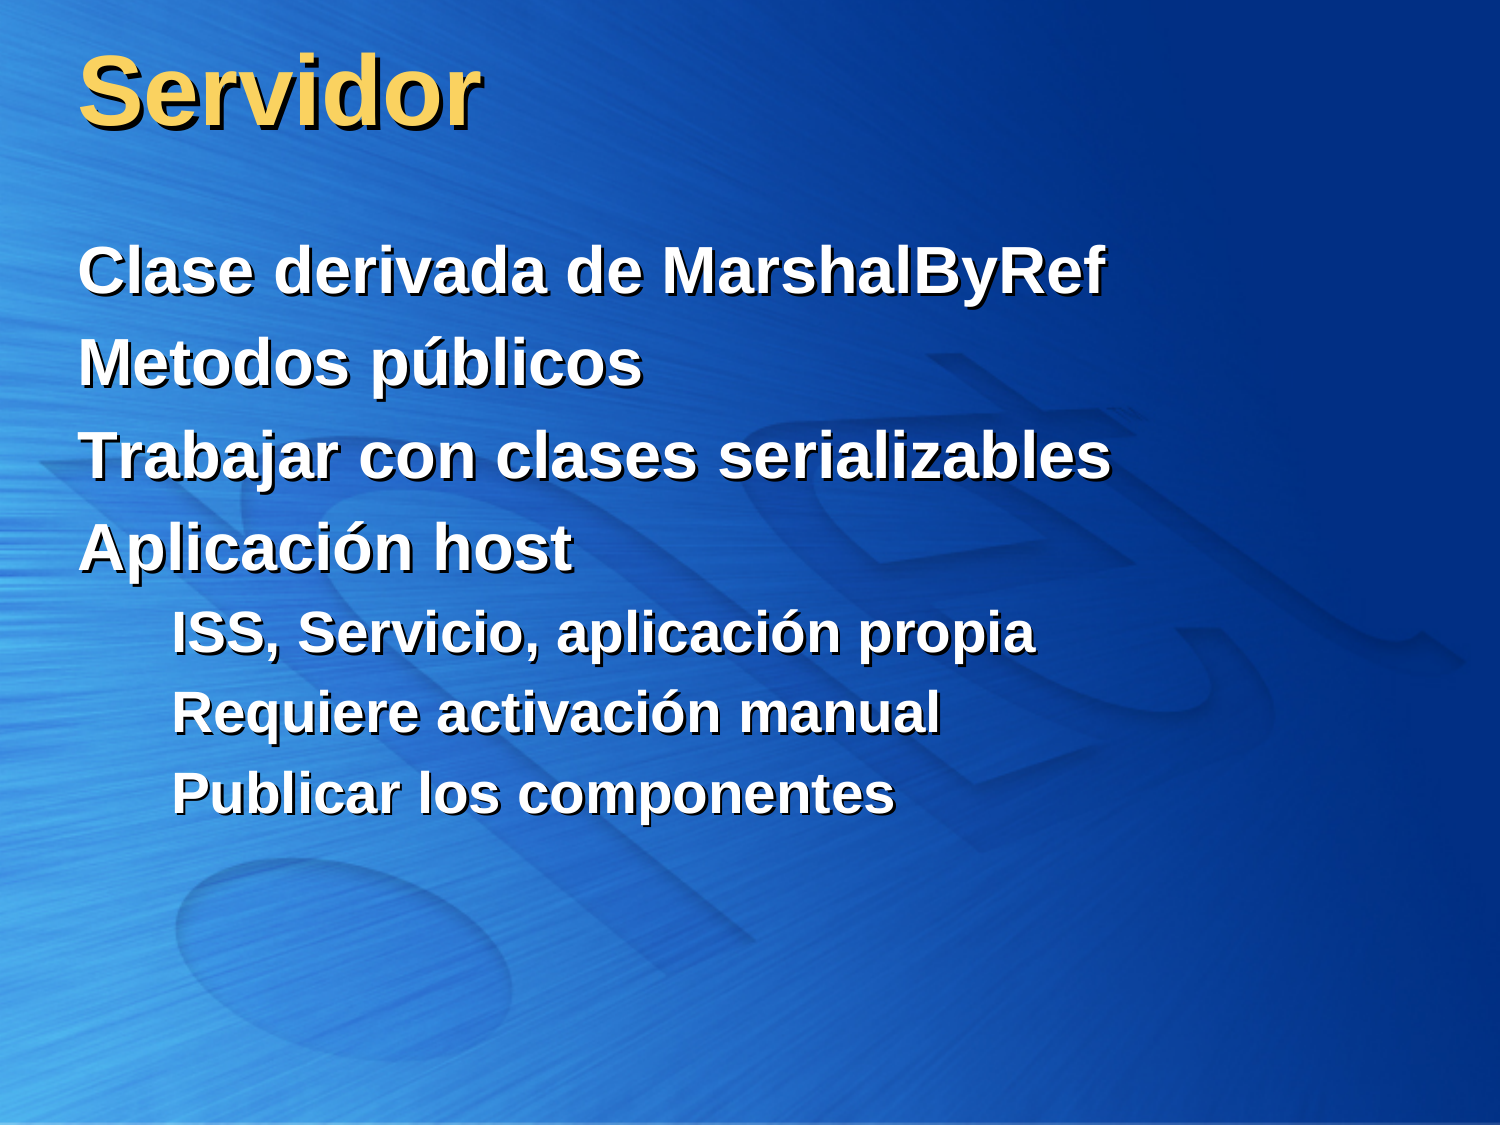

# Servidor
Clase derivada de MarshalByRef
Metodos públicos
Trabajar con clases serializables
Aplicación host
ISS, Servicio, aplicación propia
Requiere activación manual
Publicar los componentes